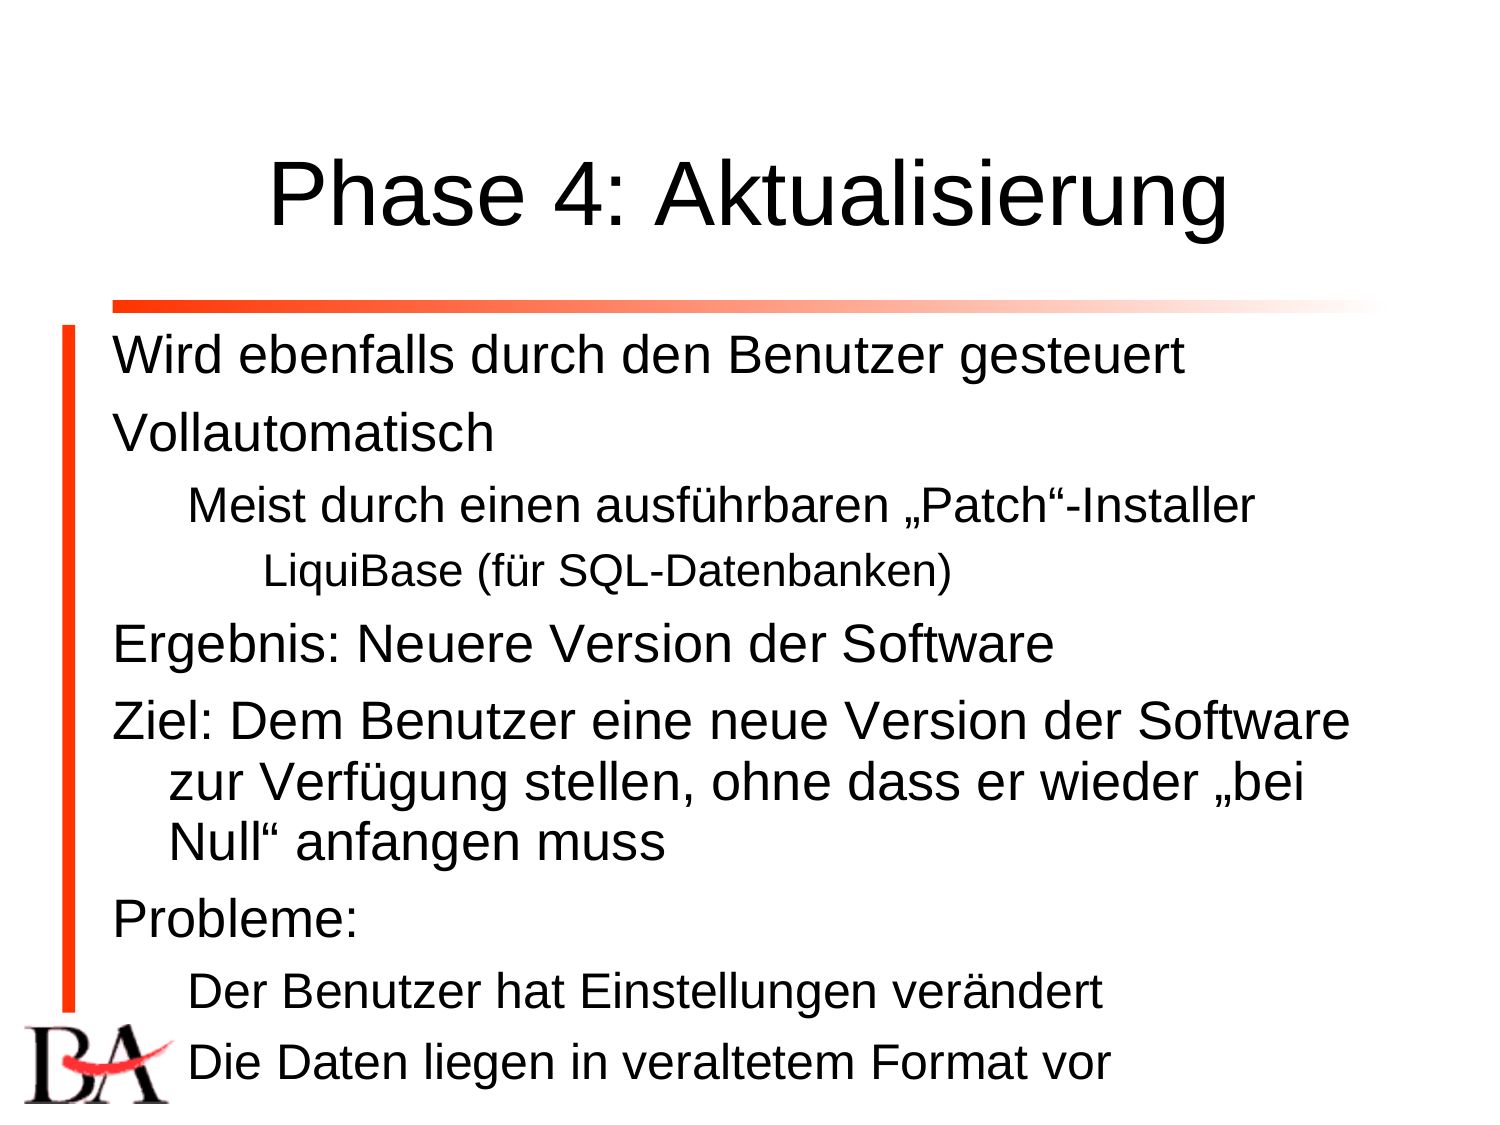

# Phase 4: Aktualisierung
Wird ebenfalls durch den Benutzer gesteuert
Vollautomatisch
Meist durch einen ausführbaren „Patch“-Installer
LiquiBase (für SQL-Datenbanken)
Ergebnis: Neuere Version der Software
Ziel: Dem Benutzer eine neue Version der Software zur Verfügung stellen, ohne dass er wieder „bei Null“ anfangen muss
Probleme:
Der Benutzer hat Einstellungen verändert
Die Daten liegen in veraltetem Format vor